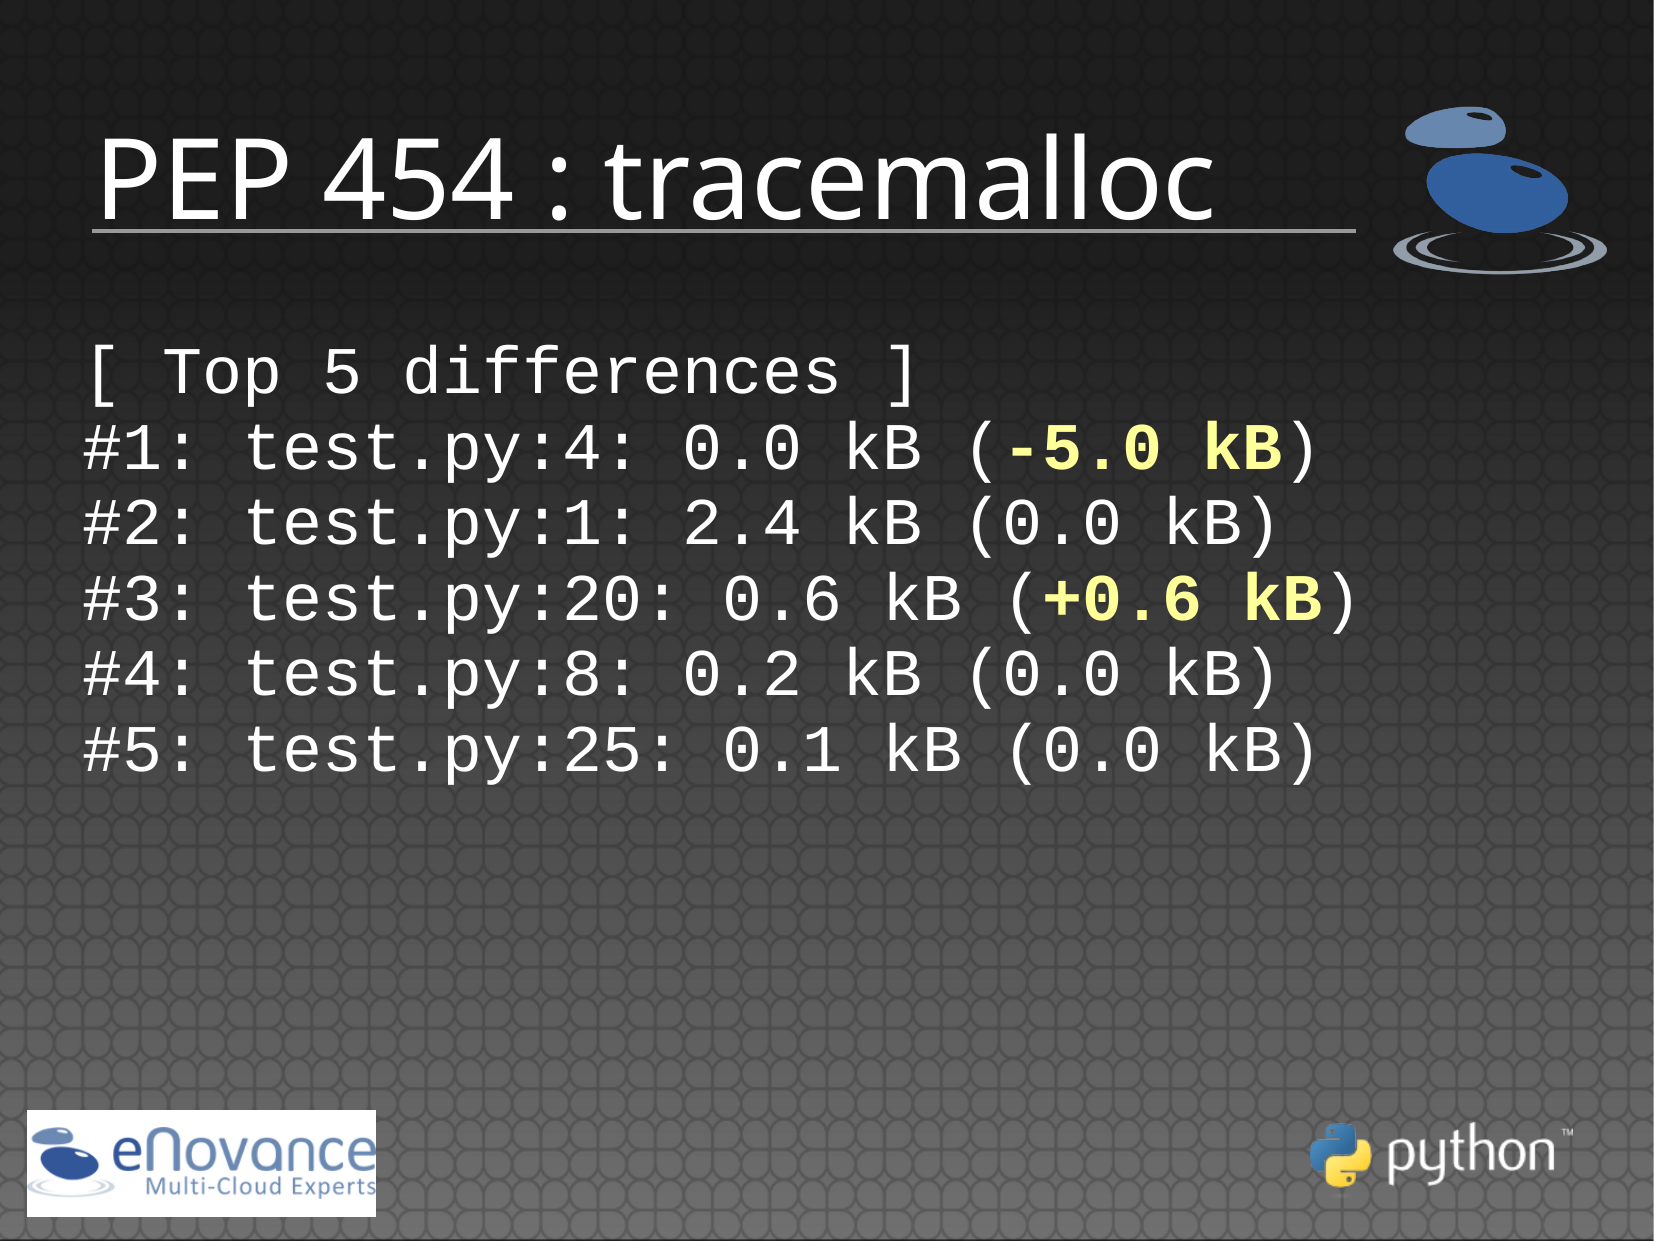

PEP 454 : tracemalloc
# [ Top 5 differences ] #1: test.py:4: 0.0 kB (-5.0 kB) #2: test.py:1: 2.4 kB (0.0 kB) #3: test.py:20: 0.6 kB (+0.6 kB) #4: test.py:8: 0.2 kB (0.0 kB) #5: test.py:25: 0.1 kB (0.0 kB)